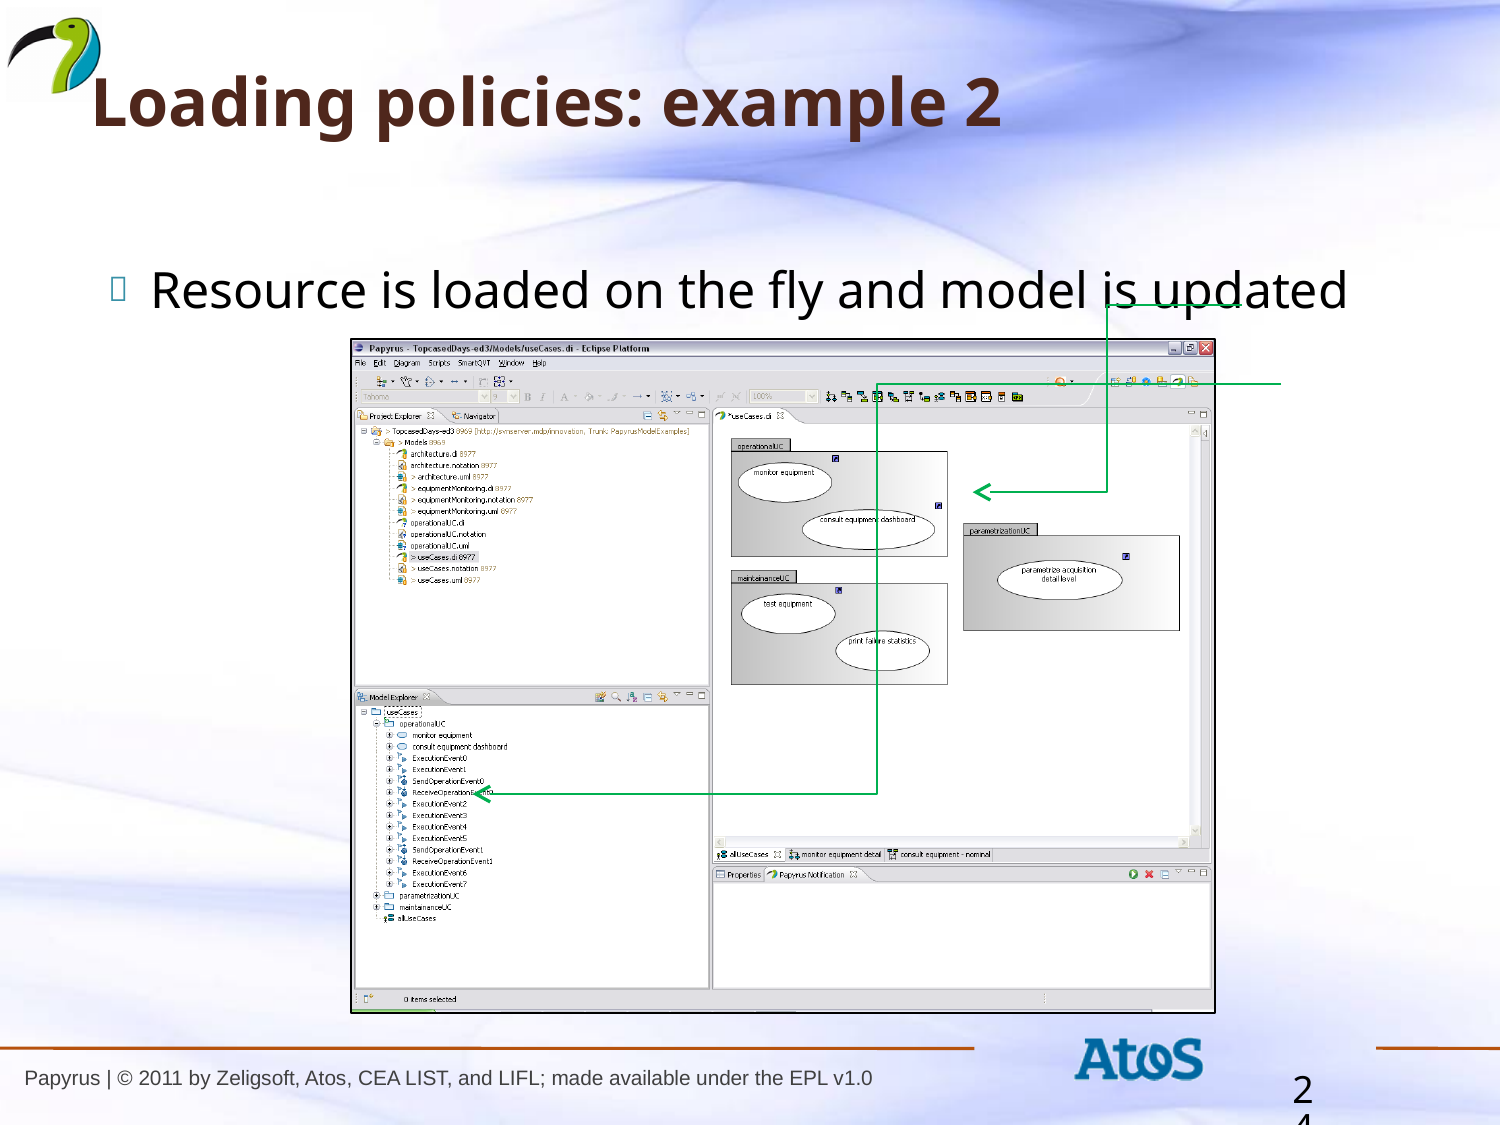

Loading policies: example 2
# Resource is loaded on the fly and model is updated